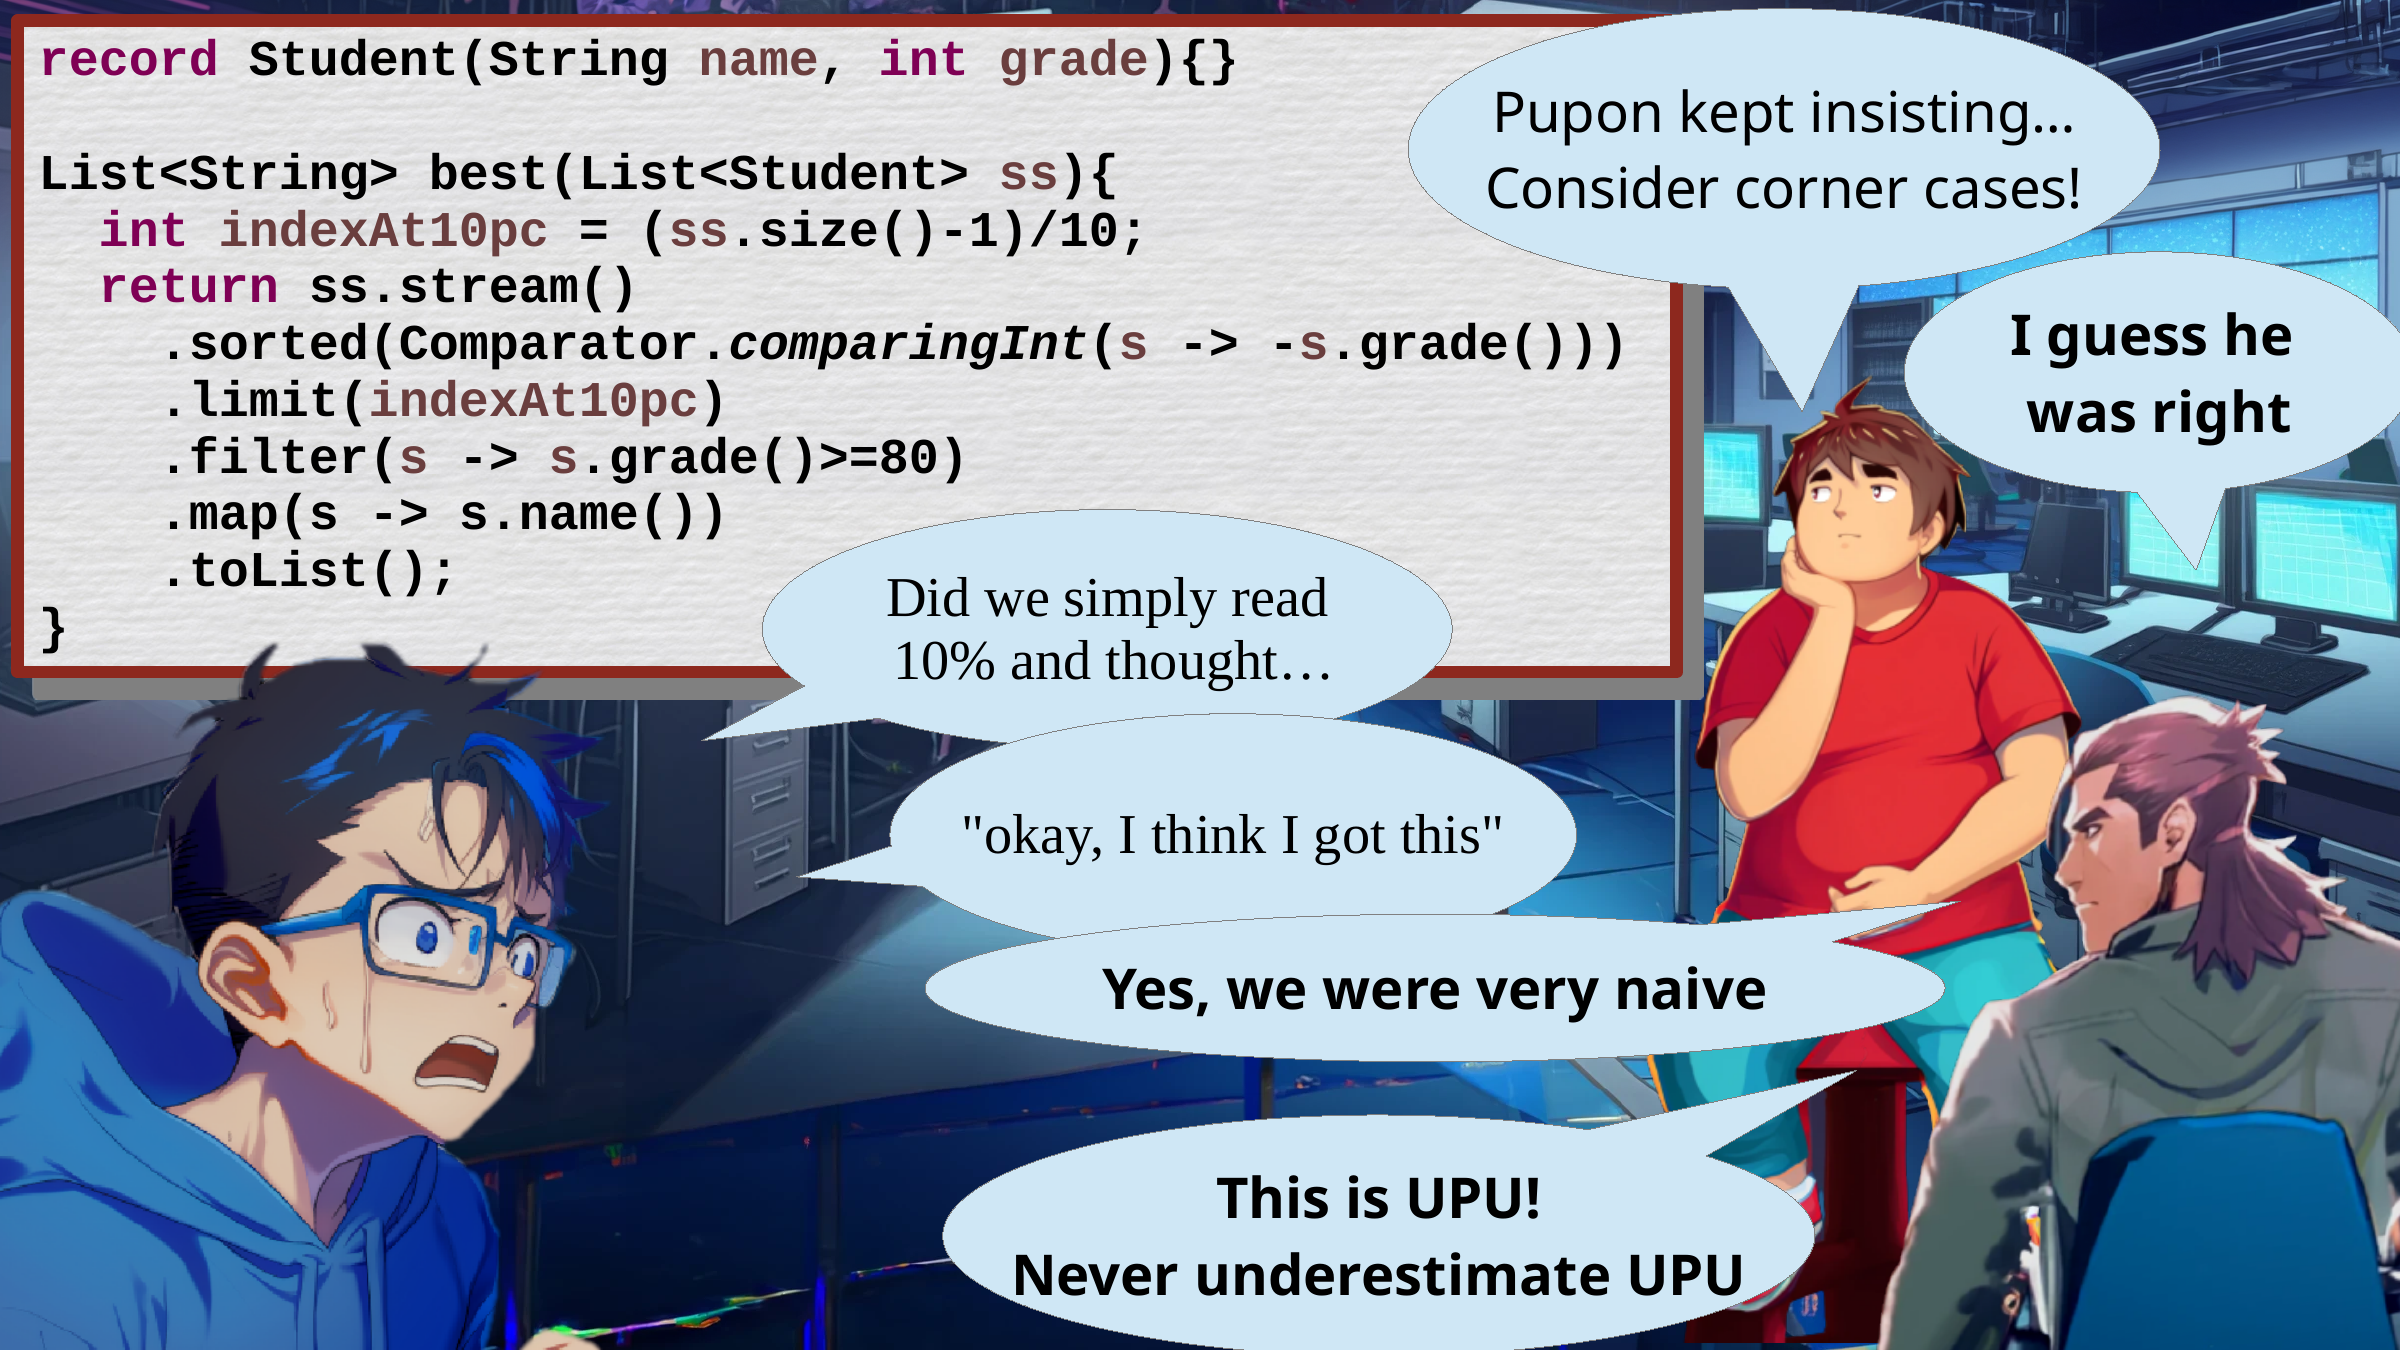

Pupon kept insisting…
Consider corner cases!
record Student(String name, int grade){}
List<String> best(List<Student> ss){
 int indexAt10pc = (ss.size()-1)/10;
 return ss.stream()
 .sorted(Comparator.comparingInt(s -> -s.grade()))
 .limit(indexAt10pc)
 .filter(s -> s.grade()>=80)
 .map(s -> s.name())
 .toList();
}
I guess he
was right
Did we simply read
 10% and thought…
"okay, I think I got this"
Yes, we were very naive
This is UPU!
Never underestimate UPU